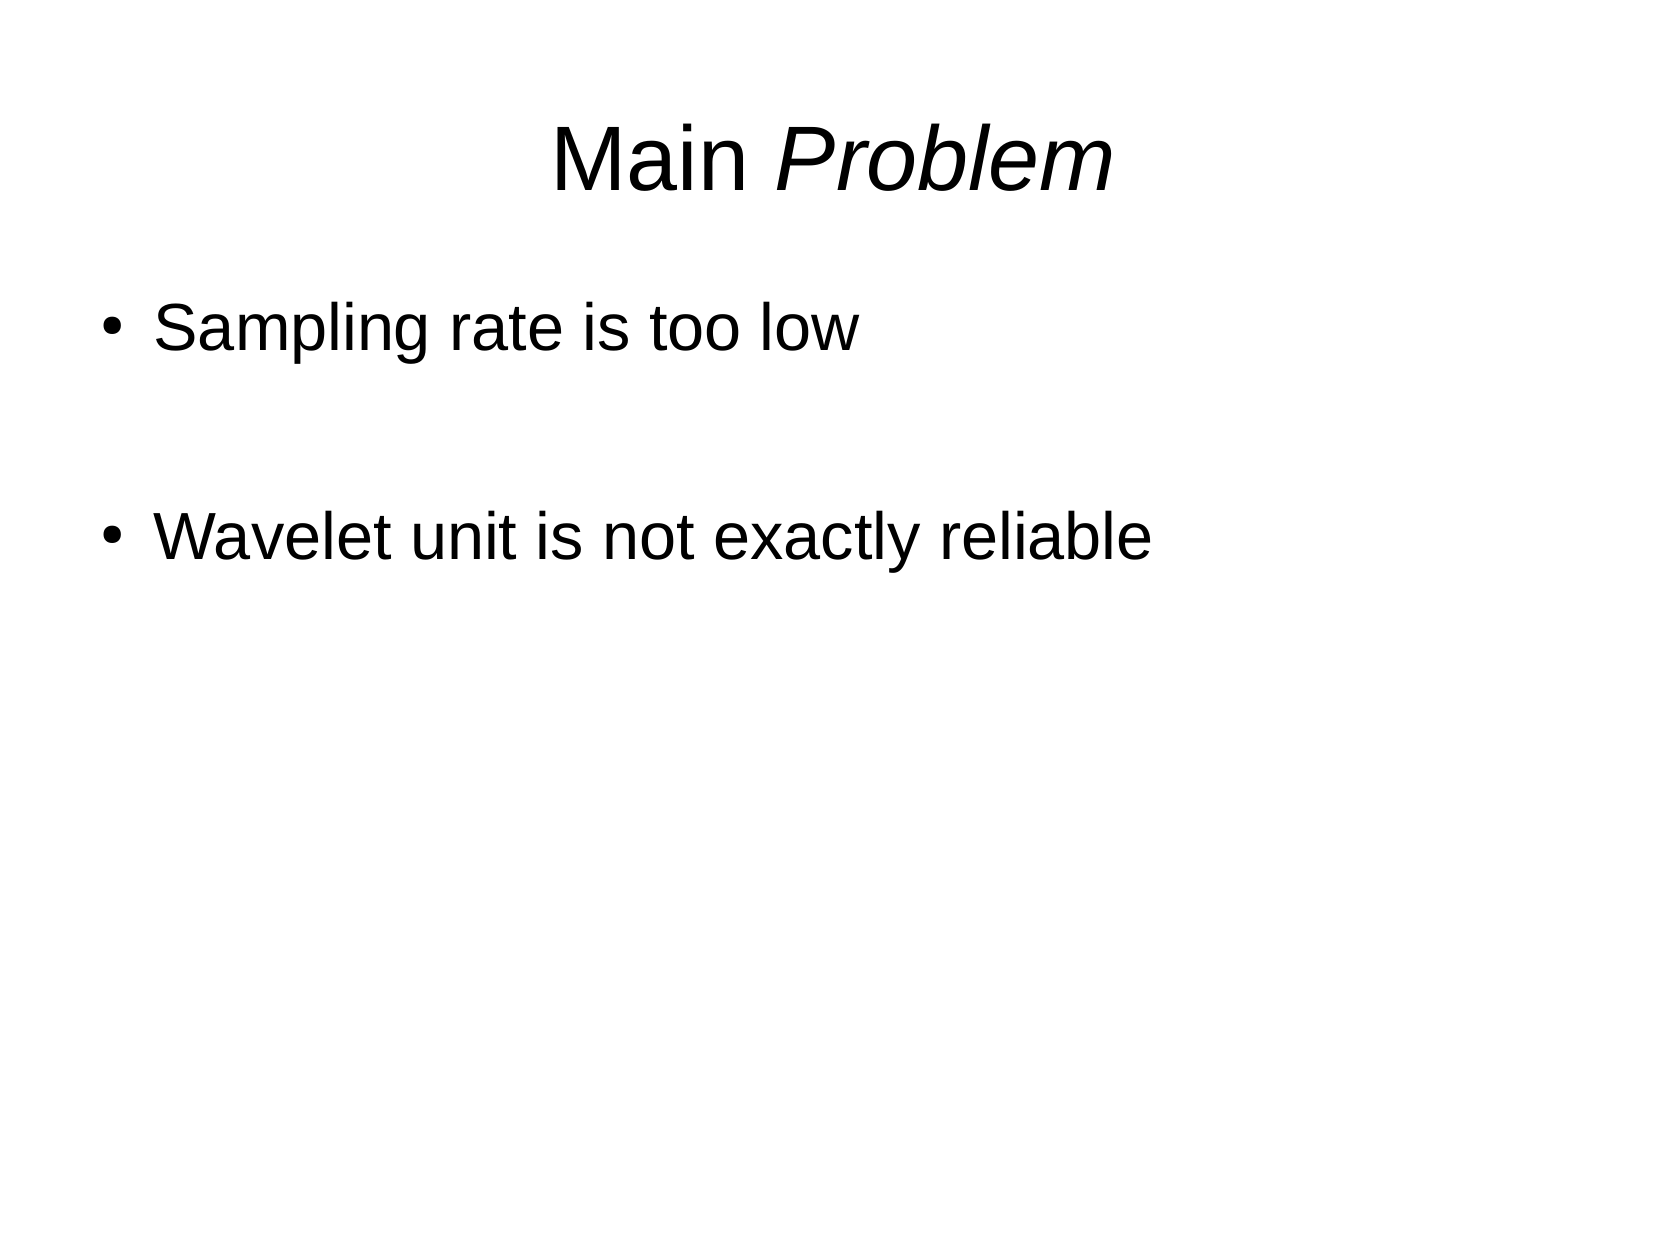

# Main Problem
Sampling rate is too low
Wavelet unit is not exactly reliable